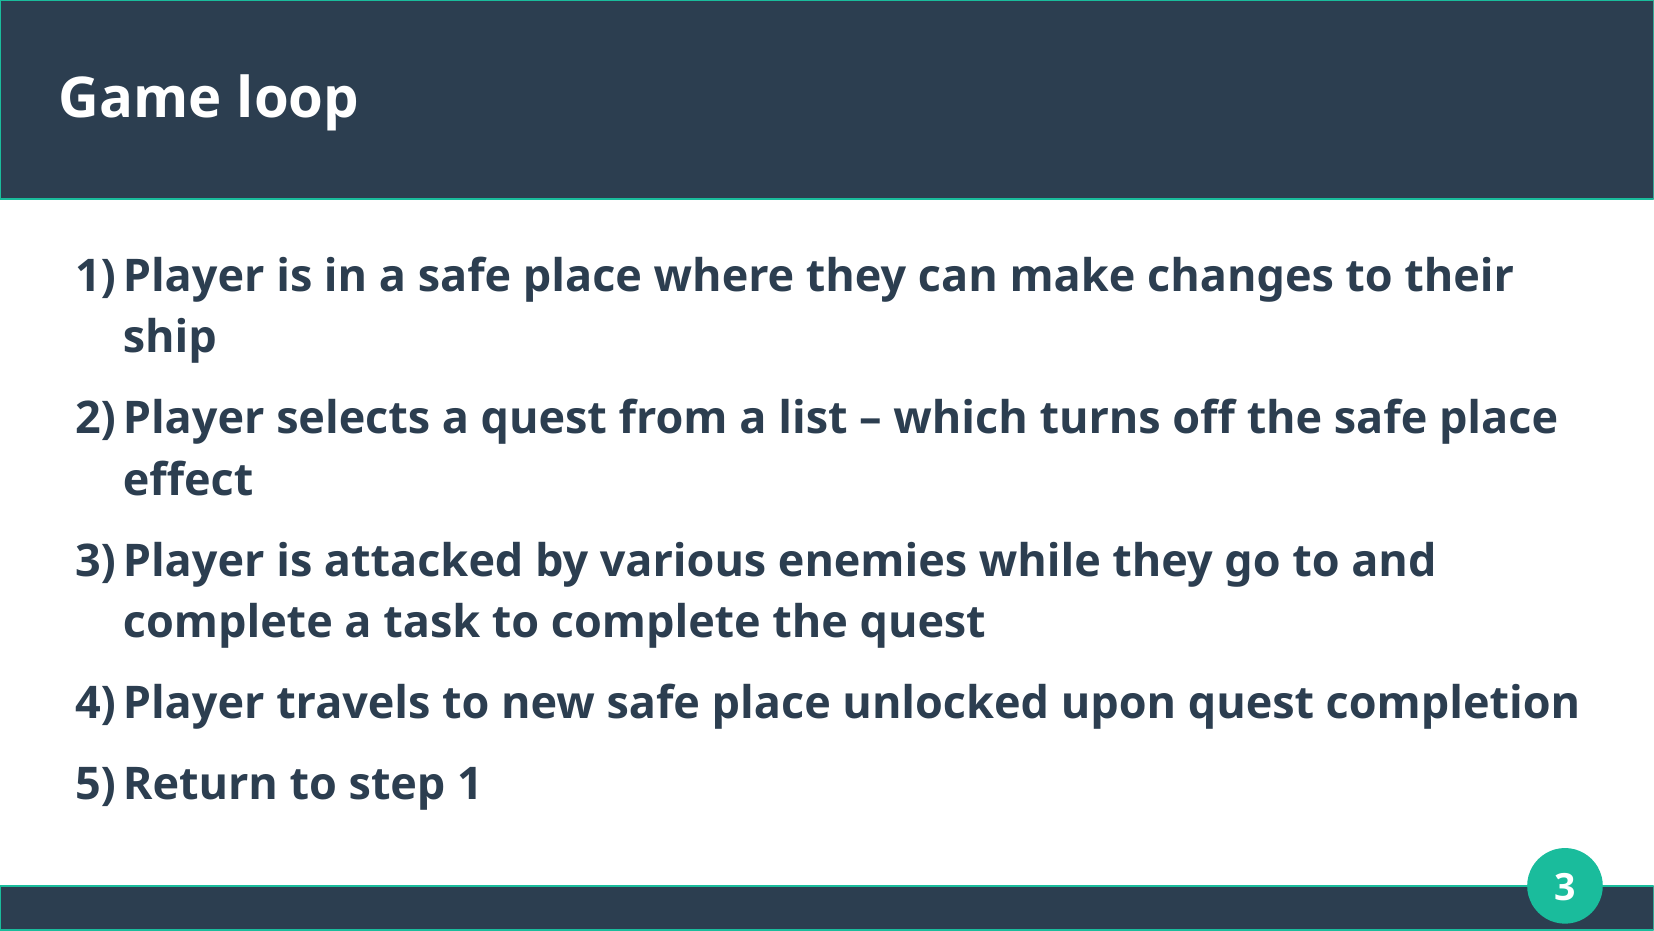

# Game loop
Player is in a safe place where they can make changes to their ship
Player selects a quest from a list – which turns off the safe place effect
Player is attacked by various enemies while they go to and complete a task to complete the quest
Player travels to new safe place unlocked upon quest completion
Return to step 1
3